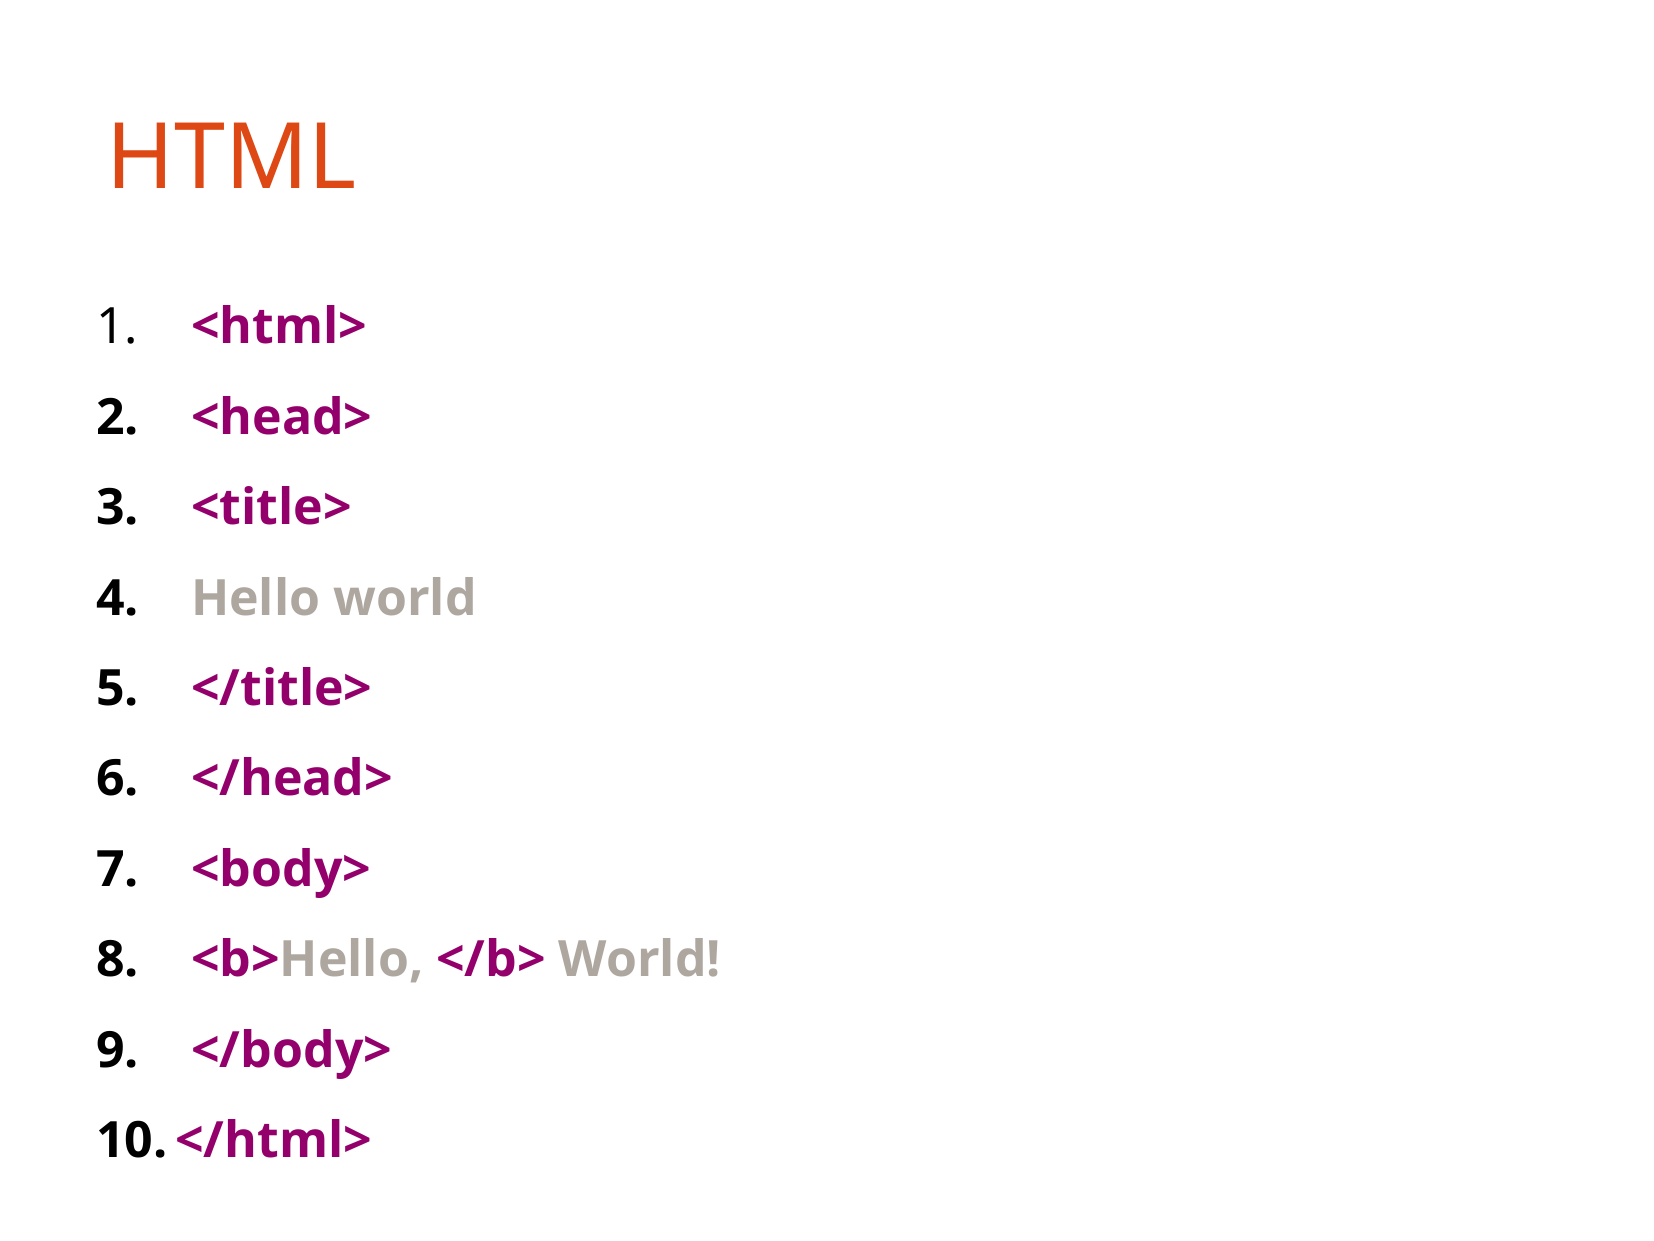

# HTML
 	<html>
 	<head>
 	<title>
 	Hello world
 	</title>
 	</head>
 	<body>
 	<b>Hello, </b> World!
 			</body>
 </html>